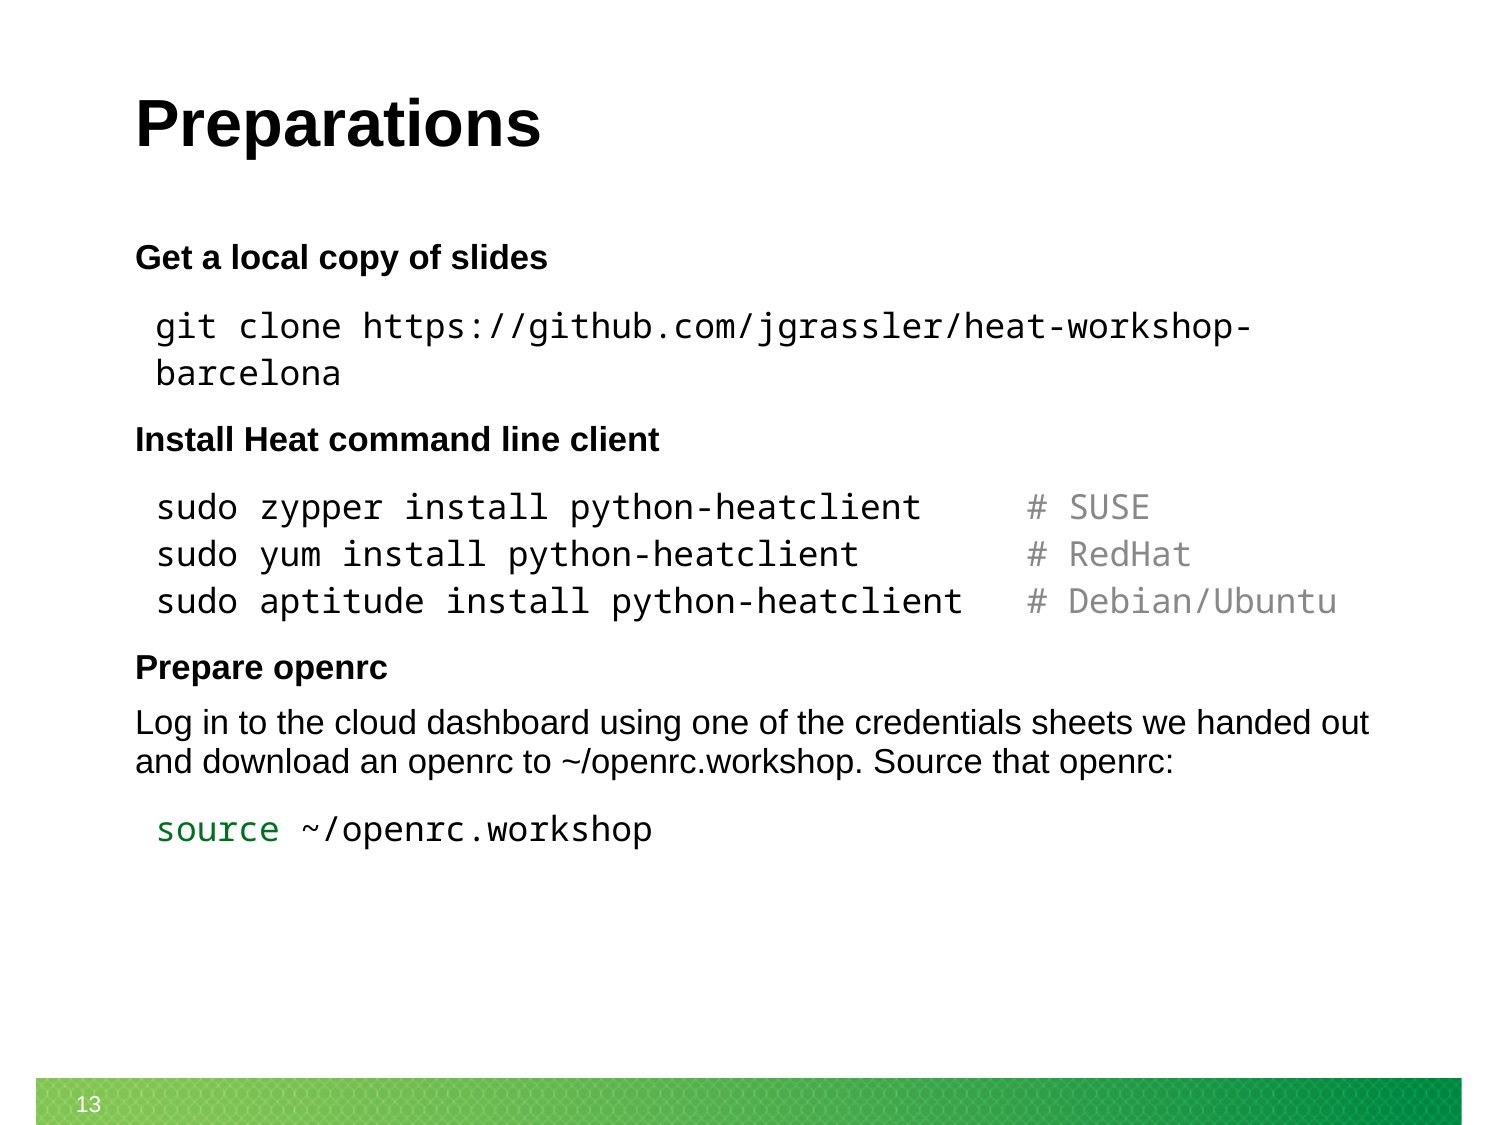

# Preparations
Get a local copy of slides
git clone https://github.com/jgrassler/heat-workshop-barcelona
Install Heat command line client
sudo zypper install python-heatclient # SUSE
sudo yum install python-heatclient # RedHat
sudo aptitude install python-heatclient # Debian/Ubuntu
Prepare openrc
Log in to the cloud dashboard using one of the credentials sheets we handed out and download an openrc to ~/openrc.workshop. Source that openrc:
source ~/openrc.workshop